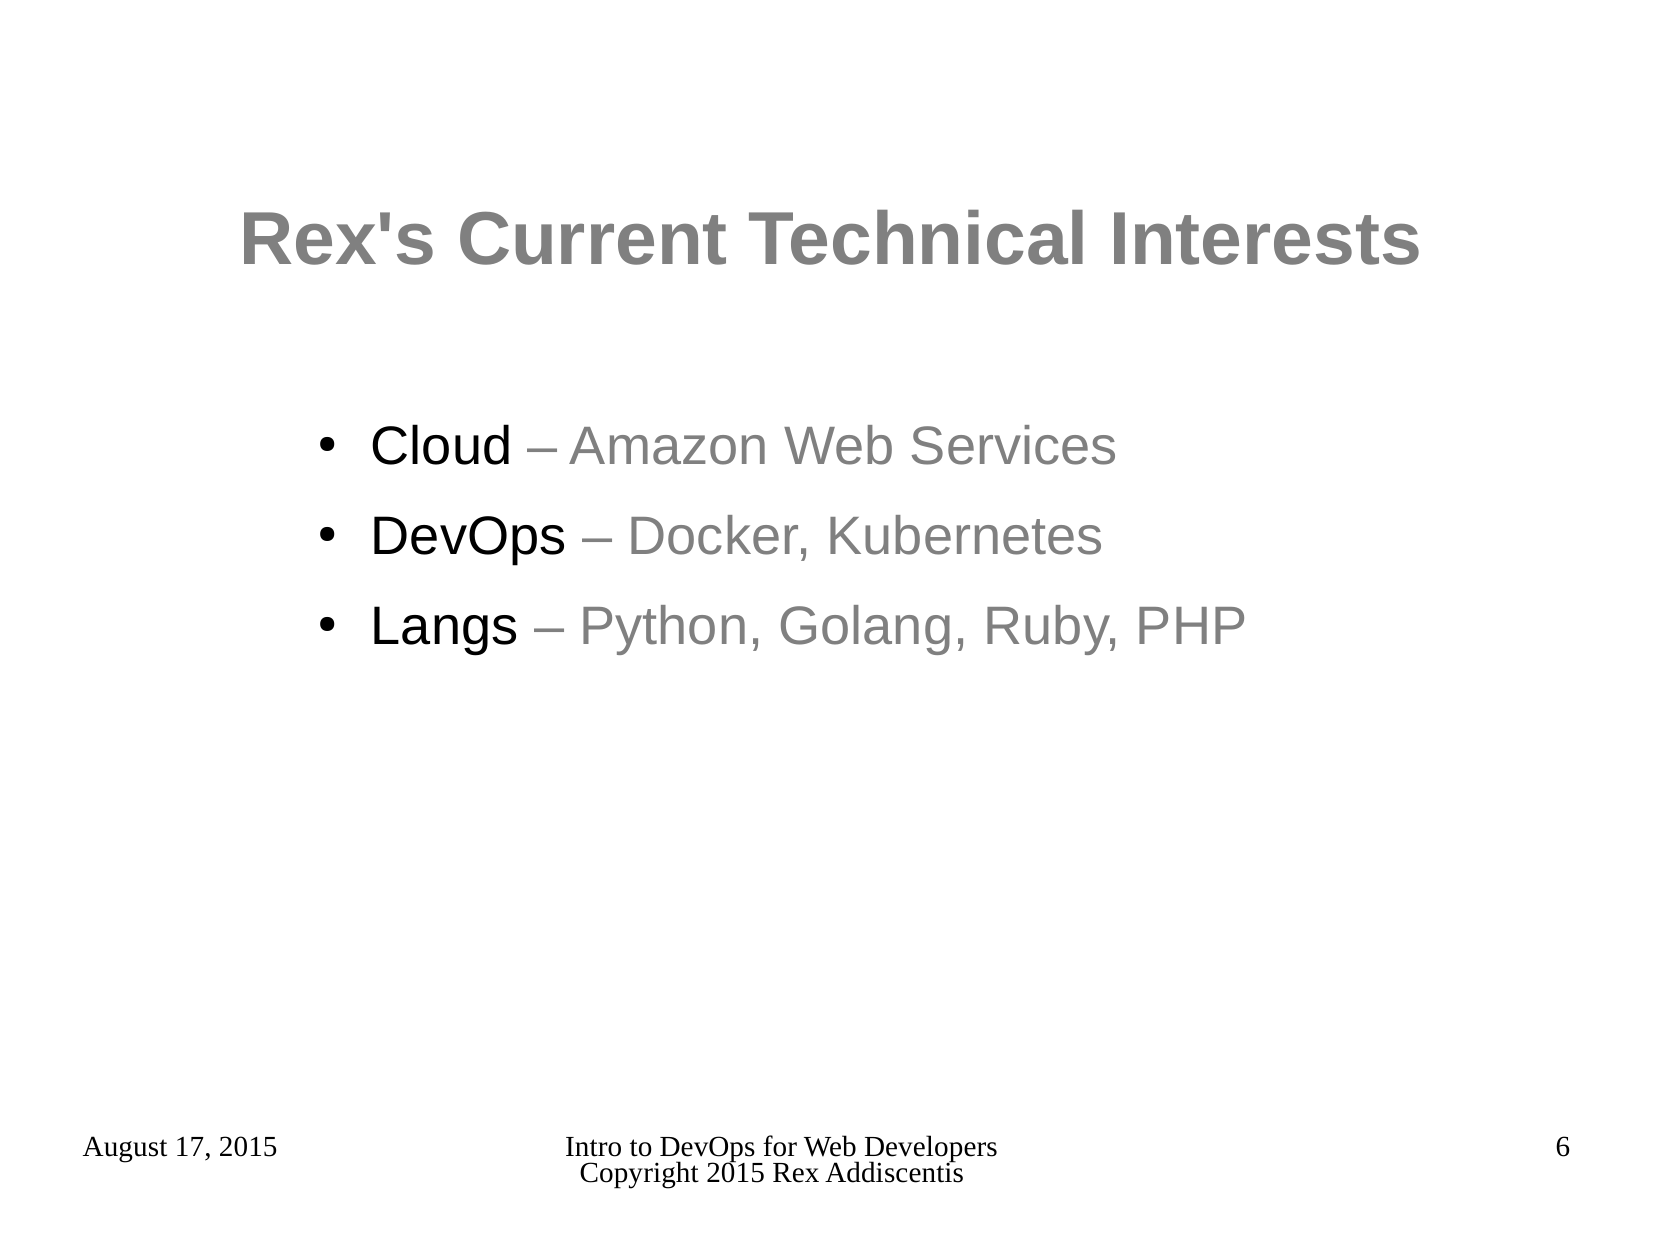

# Rex's Current Technical Interests
Cloud – Amazon Web Services
DevOps – Docker, Kubernetes
Langs – Python, Golang, Ruby, PHP
August 17, 2015
Intro to DevOps for Web Developers Copyright 2015 Rex Addiscentis
6